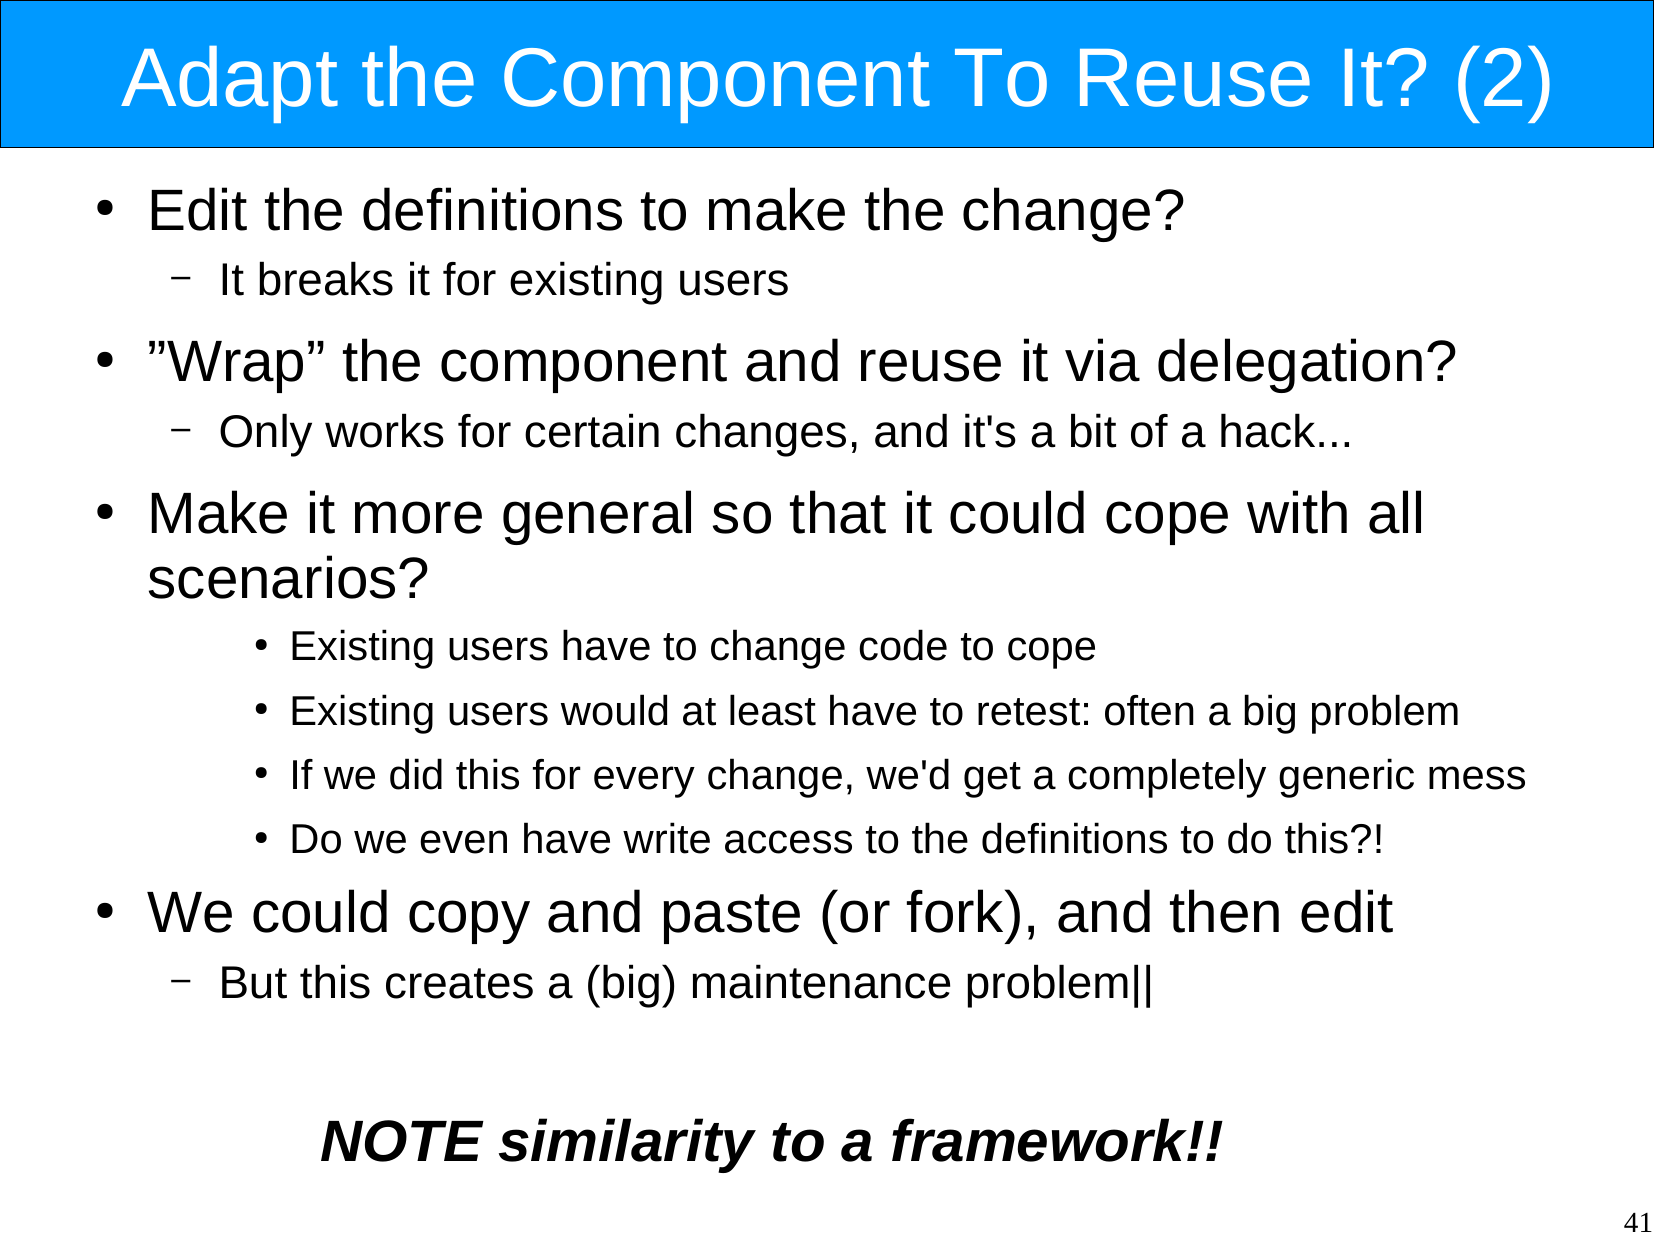

# Adapt the Component To Reuse It? (2)
Edit the definitions to make the change?
It breaks it for existing users
”Wrap” the component and reuse it via delegation?
Only works for certain changes, and it's a bit of a hack...
Make it more general so that it could cope with all scenarios?
Existing users have to change code to cope
Existing users would at least have to retest: often a big problem
If we did this for every change, we'd get a completely generic mess
Do we even have write access to the definitions to do this?!
We could copy and paste (or fork), and then edit
But this creates a (big) maintenance problem||
 NOTE similarity to a framework!!
41